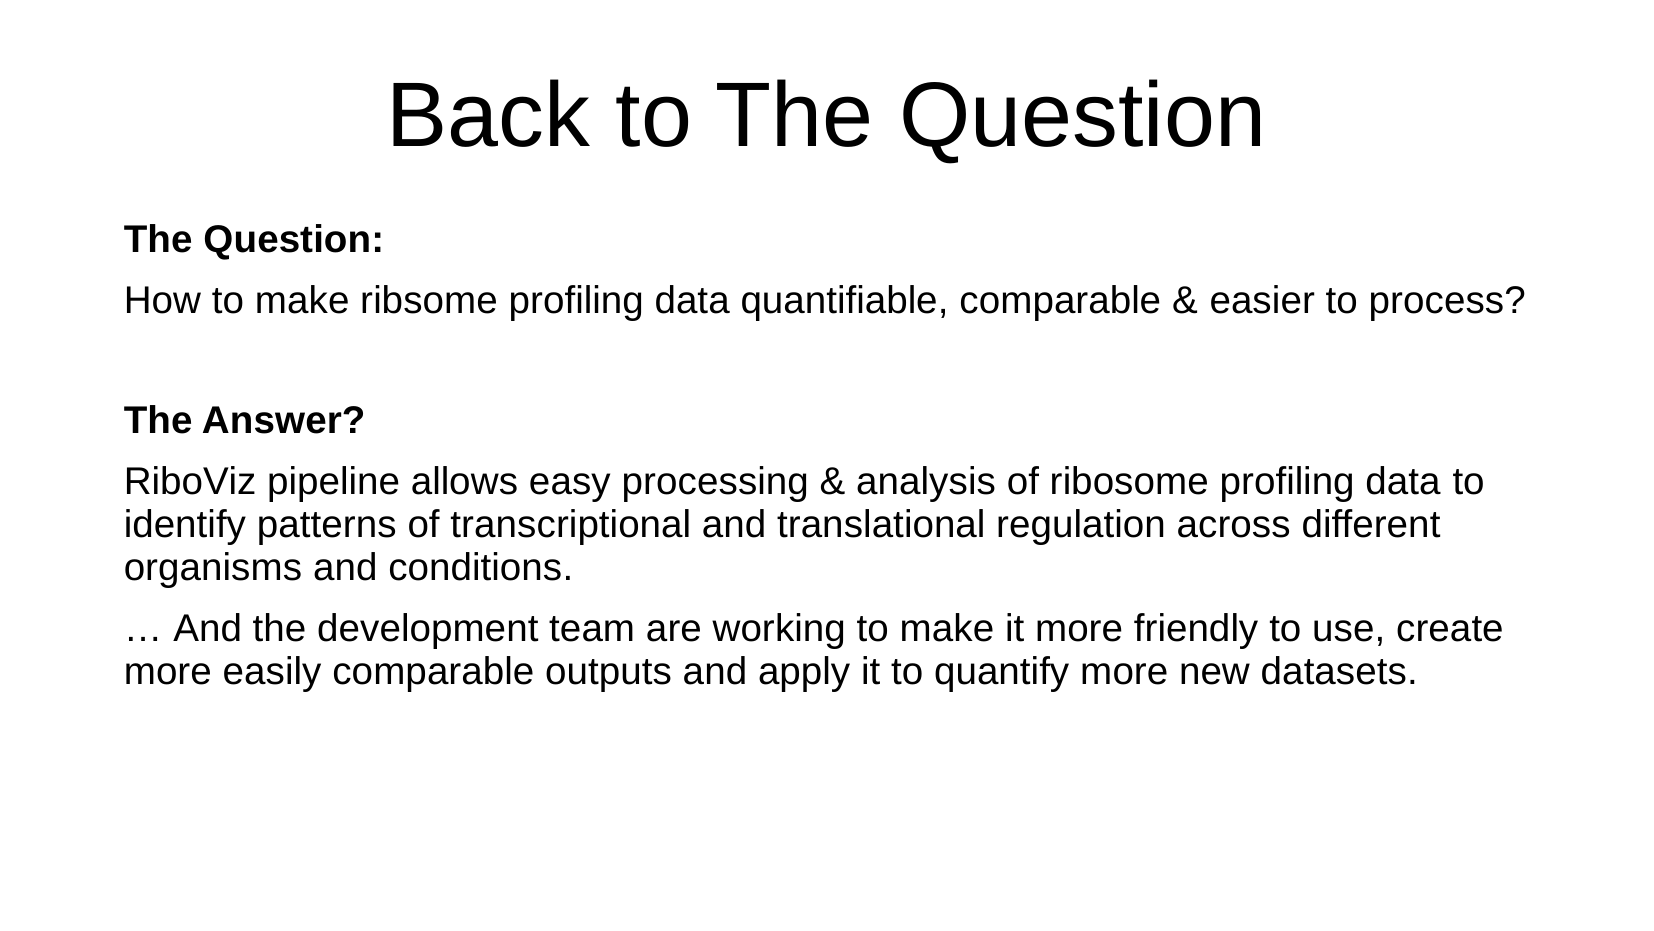

Back to The Question
# The Question:
How to make ribsome profiling data quantifiable, comparable & easier to process?
The Answer?
RiboViz pipeline allows easy processing & analysis of ribosome profiling data to identify patterns of transcriptional and translational regulation across different organisms and conditions.
… And the development team are working to make it more friendly to use, create more easily comparable outputs and apply it to quantify more new datasets.